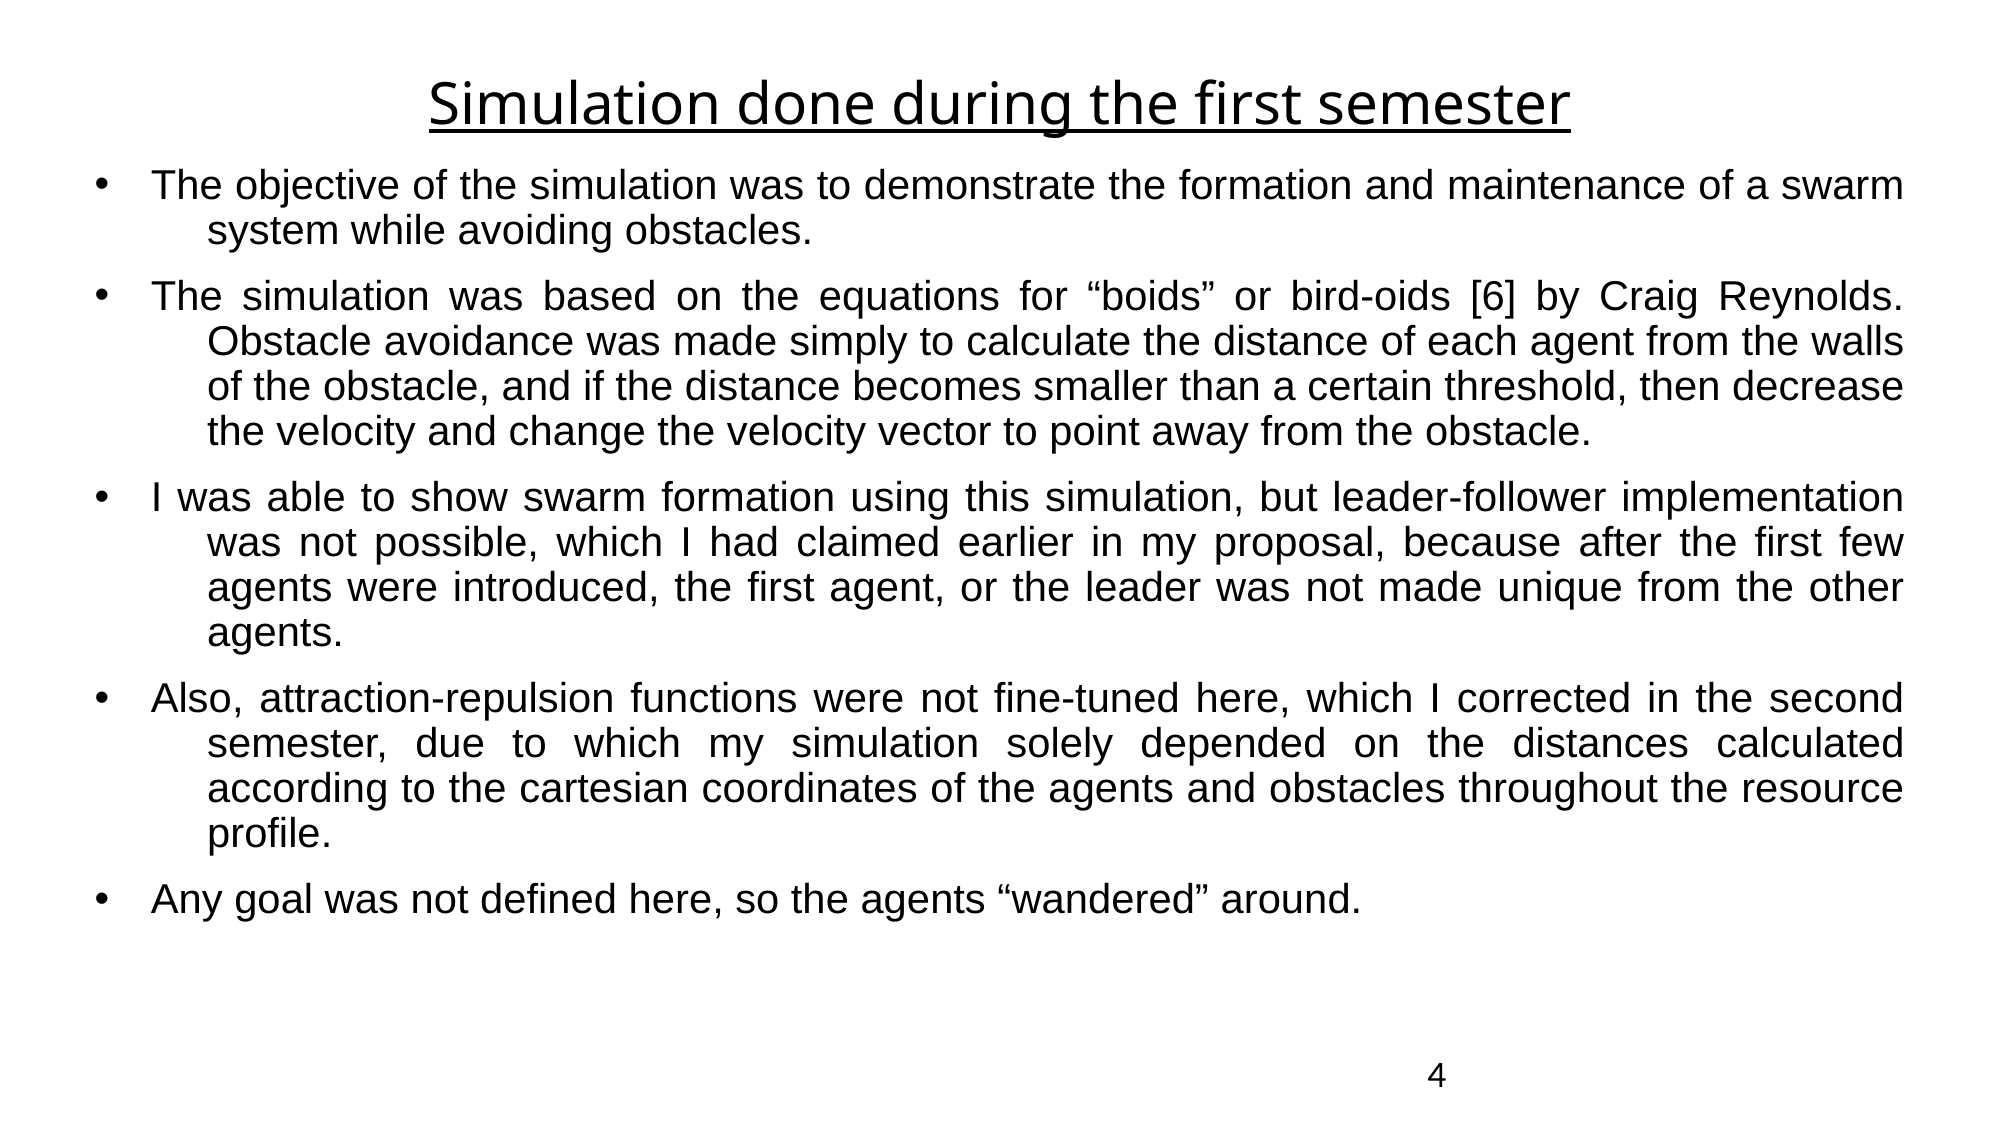

# Simulation done during the first semester
The objective of the simulation was to demonstrate the formation and maintenance of a swarm system while avoiding obstacles.
The simulation was based on the equations for “boids” or bird-oids [6] by Craig Reynolds. Obstacle avoidance was made simply to calculate the distance of each agent from the walls of the obstacle, and if the distance becomes smaller than a certain threshold, then decrease the velocity and change the velocity vector to point away from the obstacle.
I was able to show swarm formation using this simulation, but leader-follower implementation was not possible, which I had claimed earlier in my proposal, because after the first few agents were introduced, the first agent, or the leader was not made unique from the other agents.
Also, attraction-repulsion functions were not fine-tuned here, which I corrected in the second semester, due to which my simulation solely depended on the distances calculated according to the cartesian coordinates of the agents and obstacles throughout the resource profile.
Any goal was not defined here, so the agents “wandered” around.